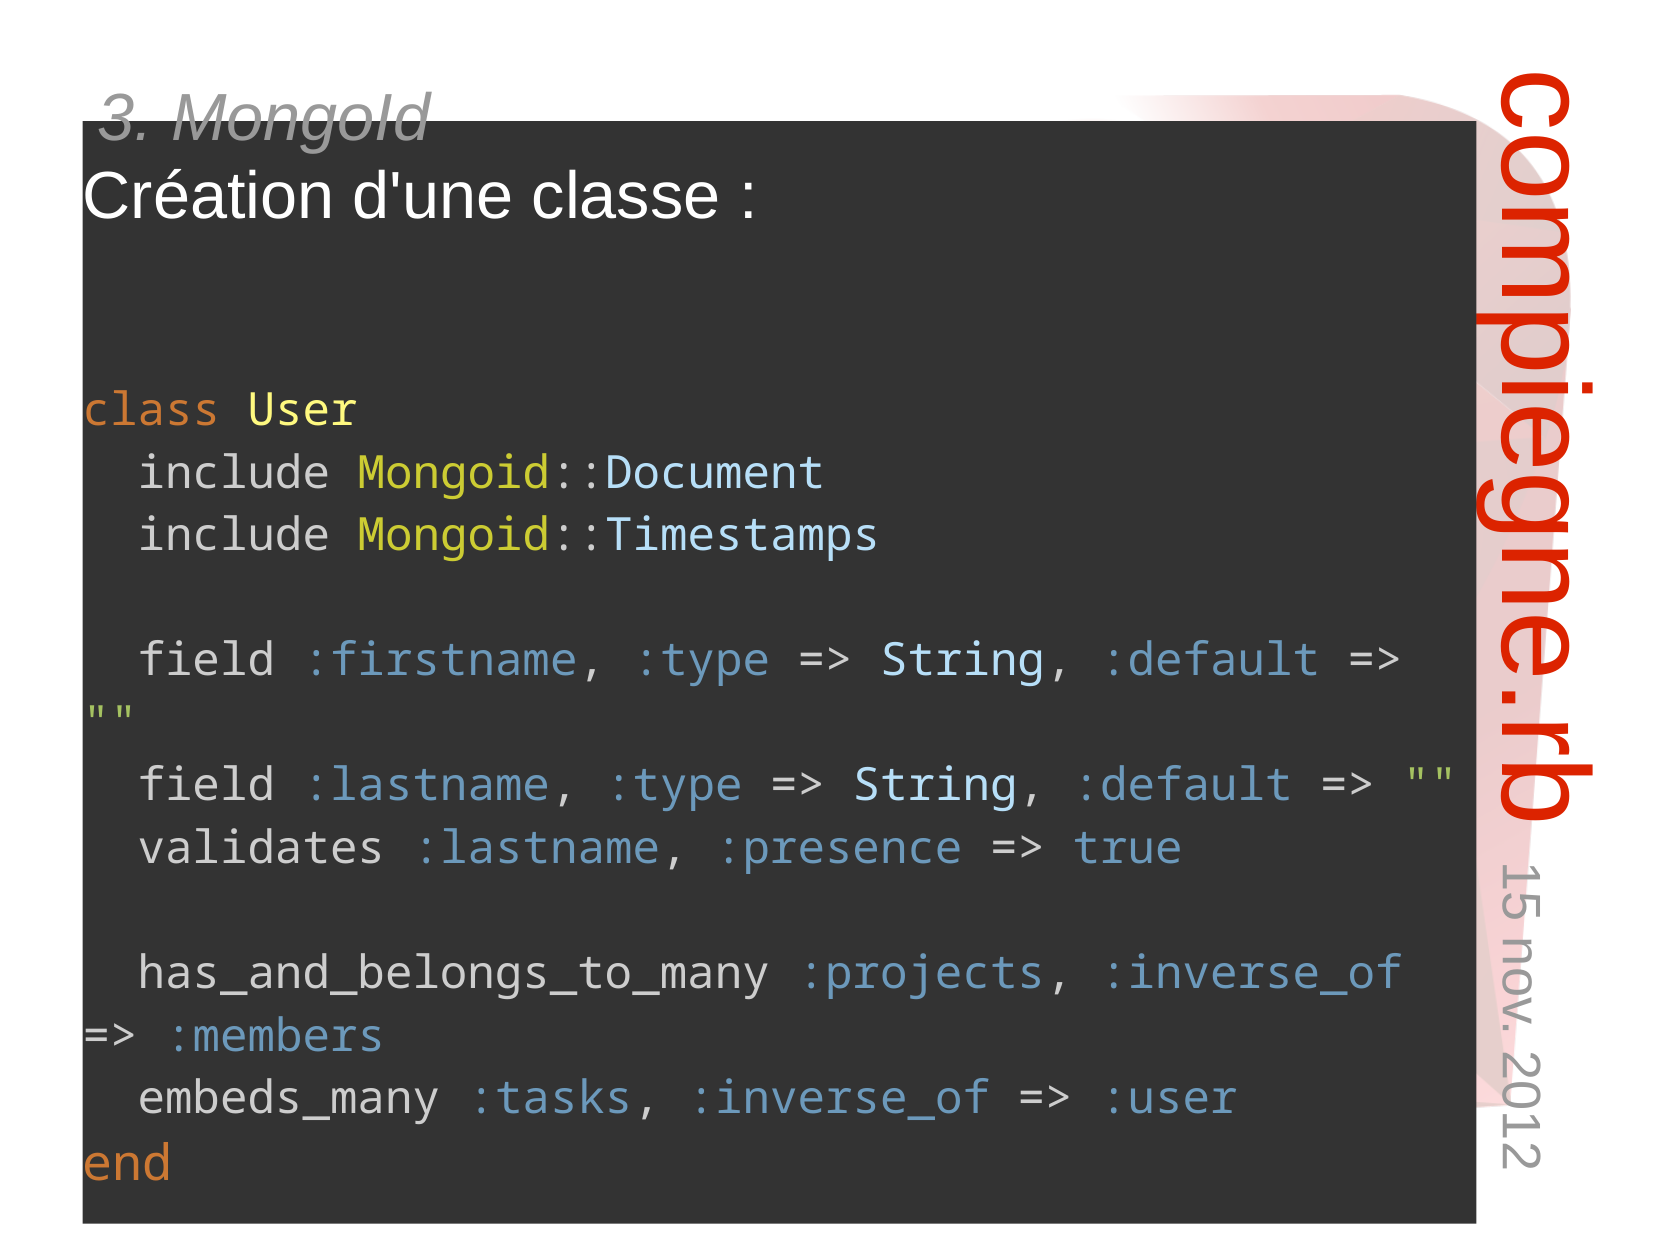

3. MongoId
Création d'une classe :
class User
 include Mongoid::Document
 include Mongoid::Timestamps
 field :firstname, :type => String, :default => ""
 field :lastname, :type => String, :default => ""
 validates :lastname, :presence => true
 has_and_belongs_to_many :projects, :inverse_of => :members
 embeds_many :tasks, :inverse_of => :user
end
# compiegne.rb 15 nov. 2012